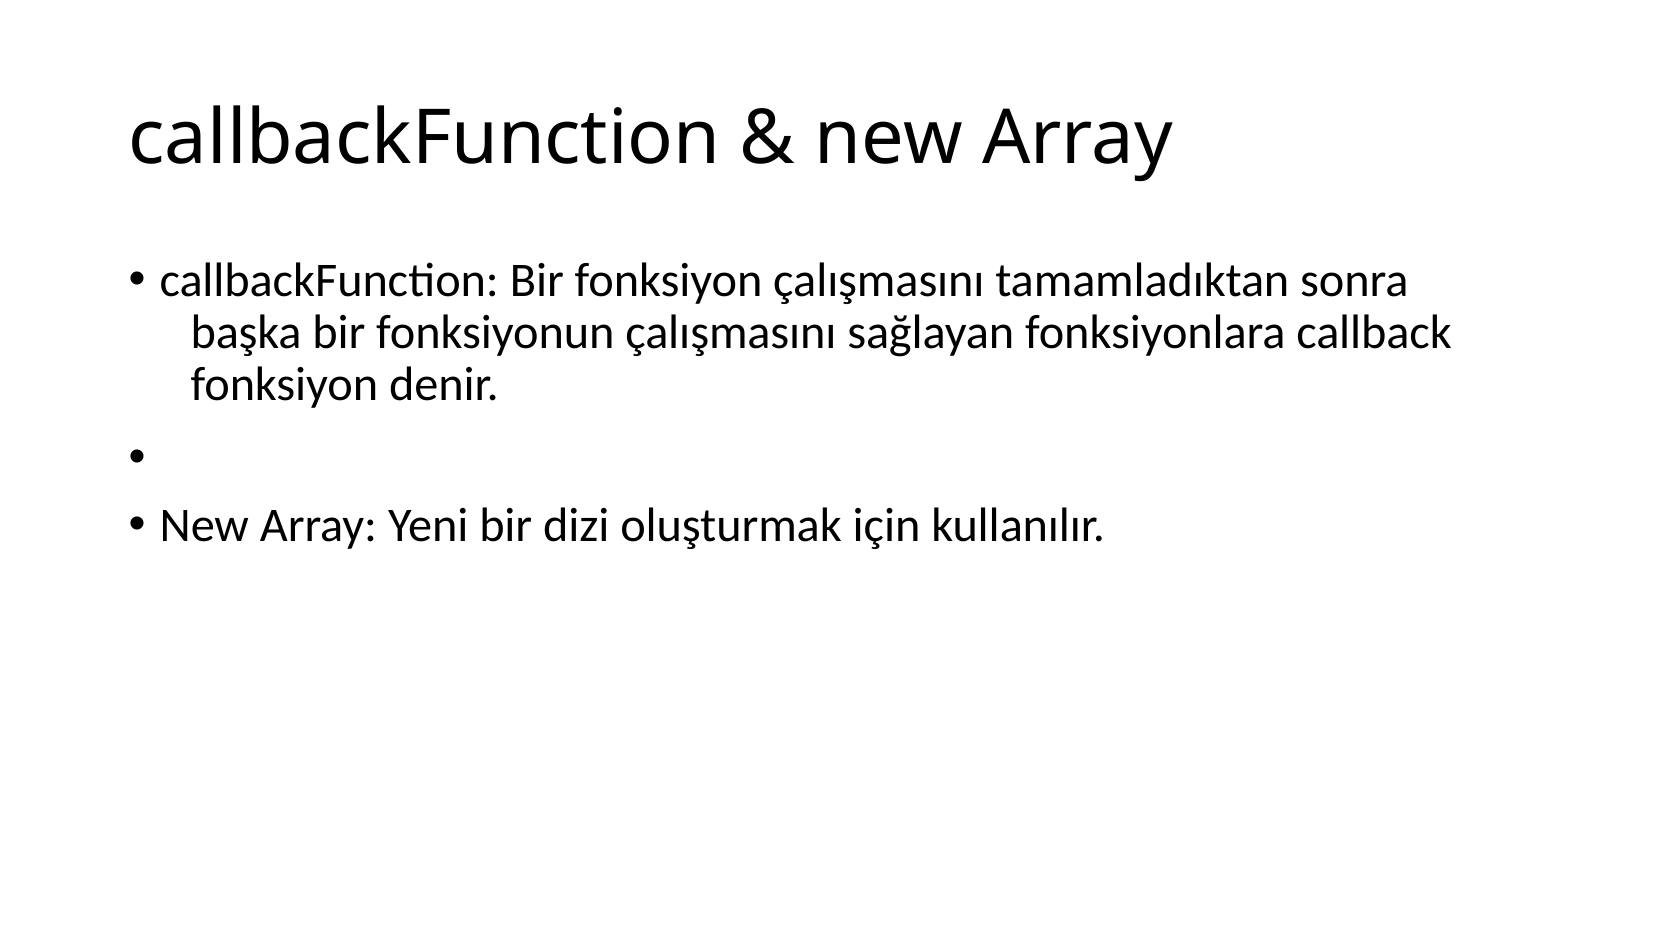

# callbackFunction & new Array
callbackFunction: Bir fonksiyon çalışmasını tamamladıktan sonra başka bir fonksiyonun çalışmasını sağlayan fonksiyonlara callback fonksiyon denir.
New Array: Yeni bir dizi oluşturmak için kullanılır.